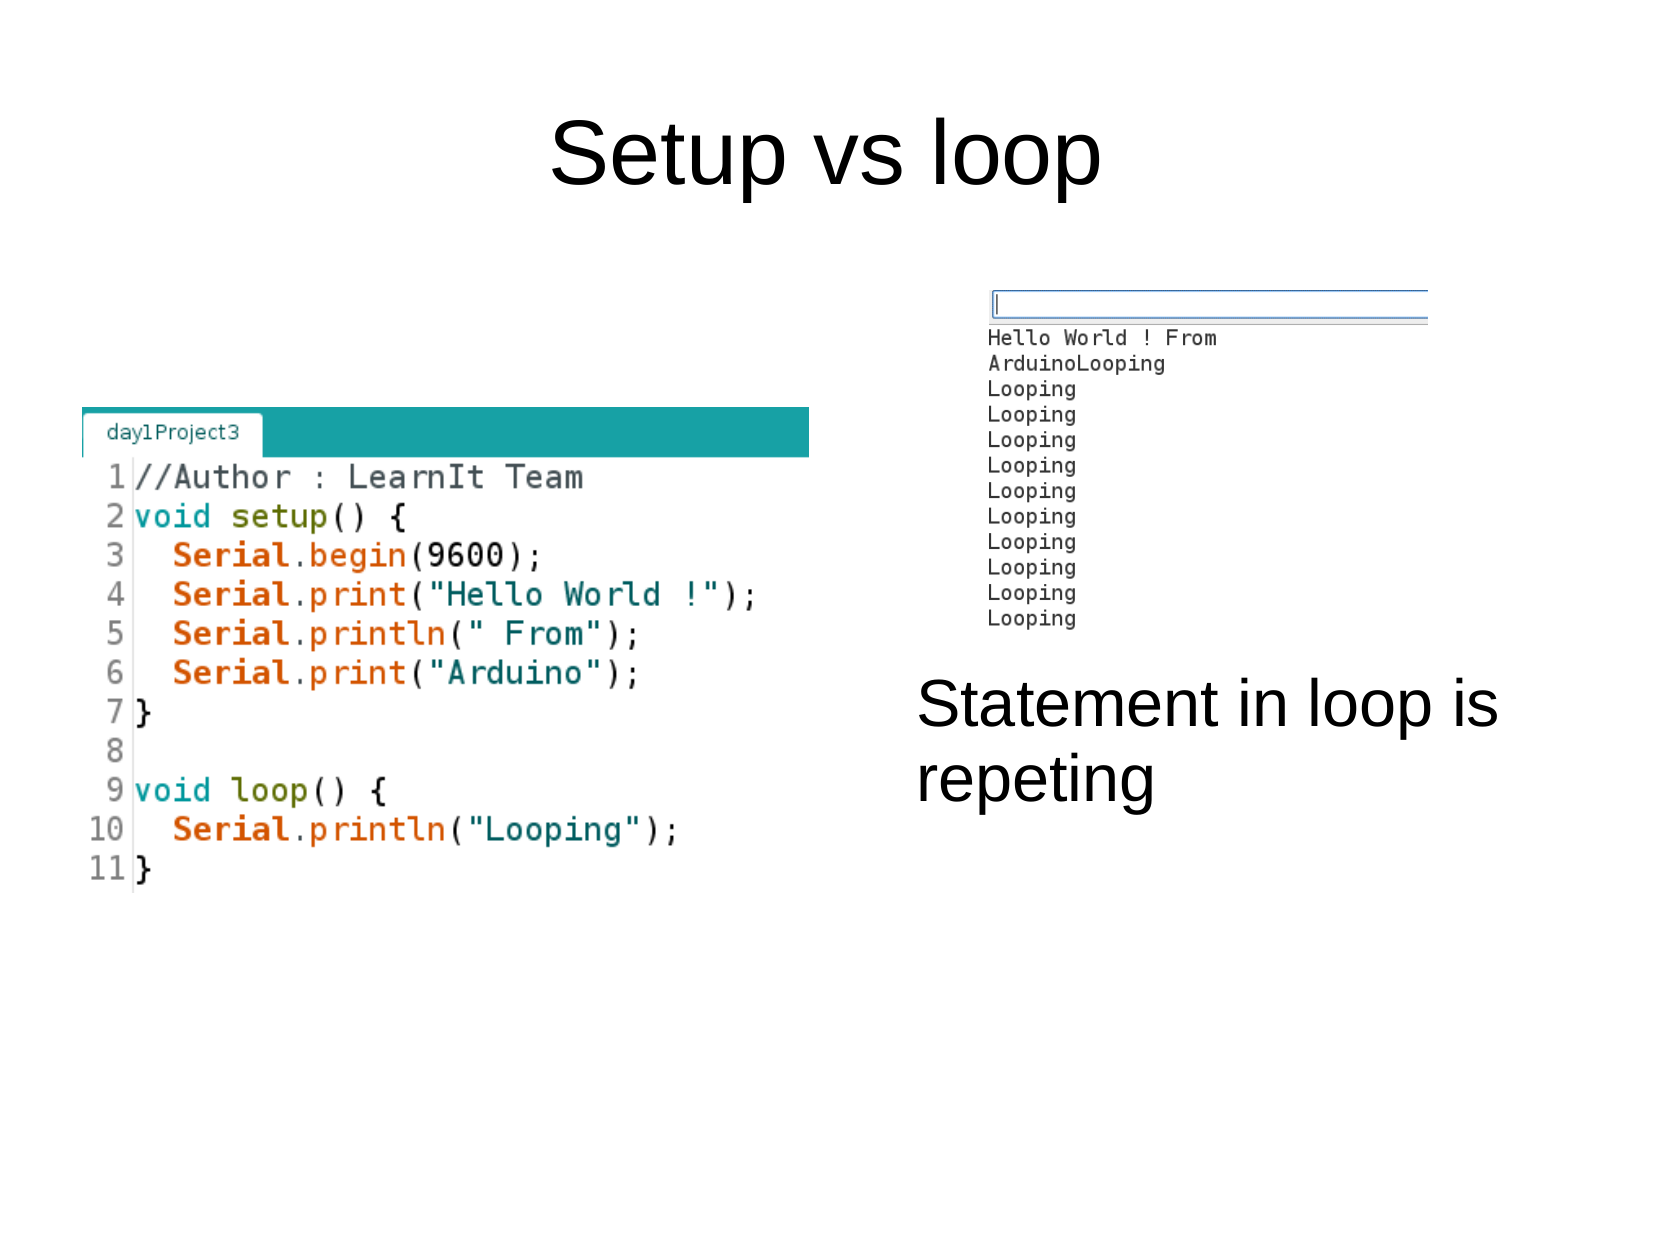

# Setup vs loop
Statement in loop is repeting